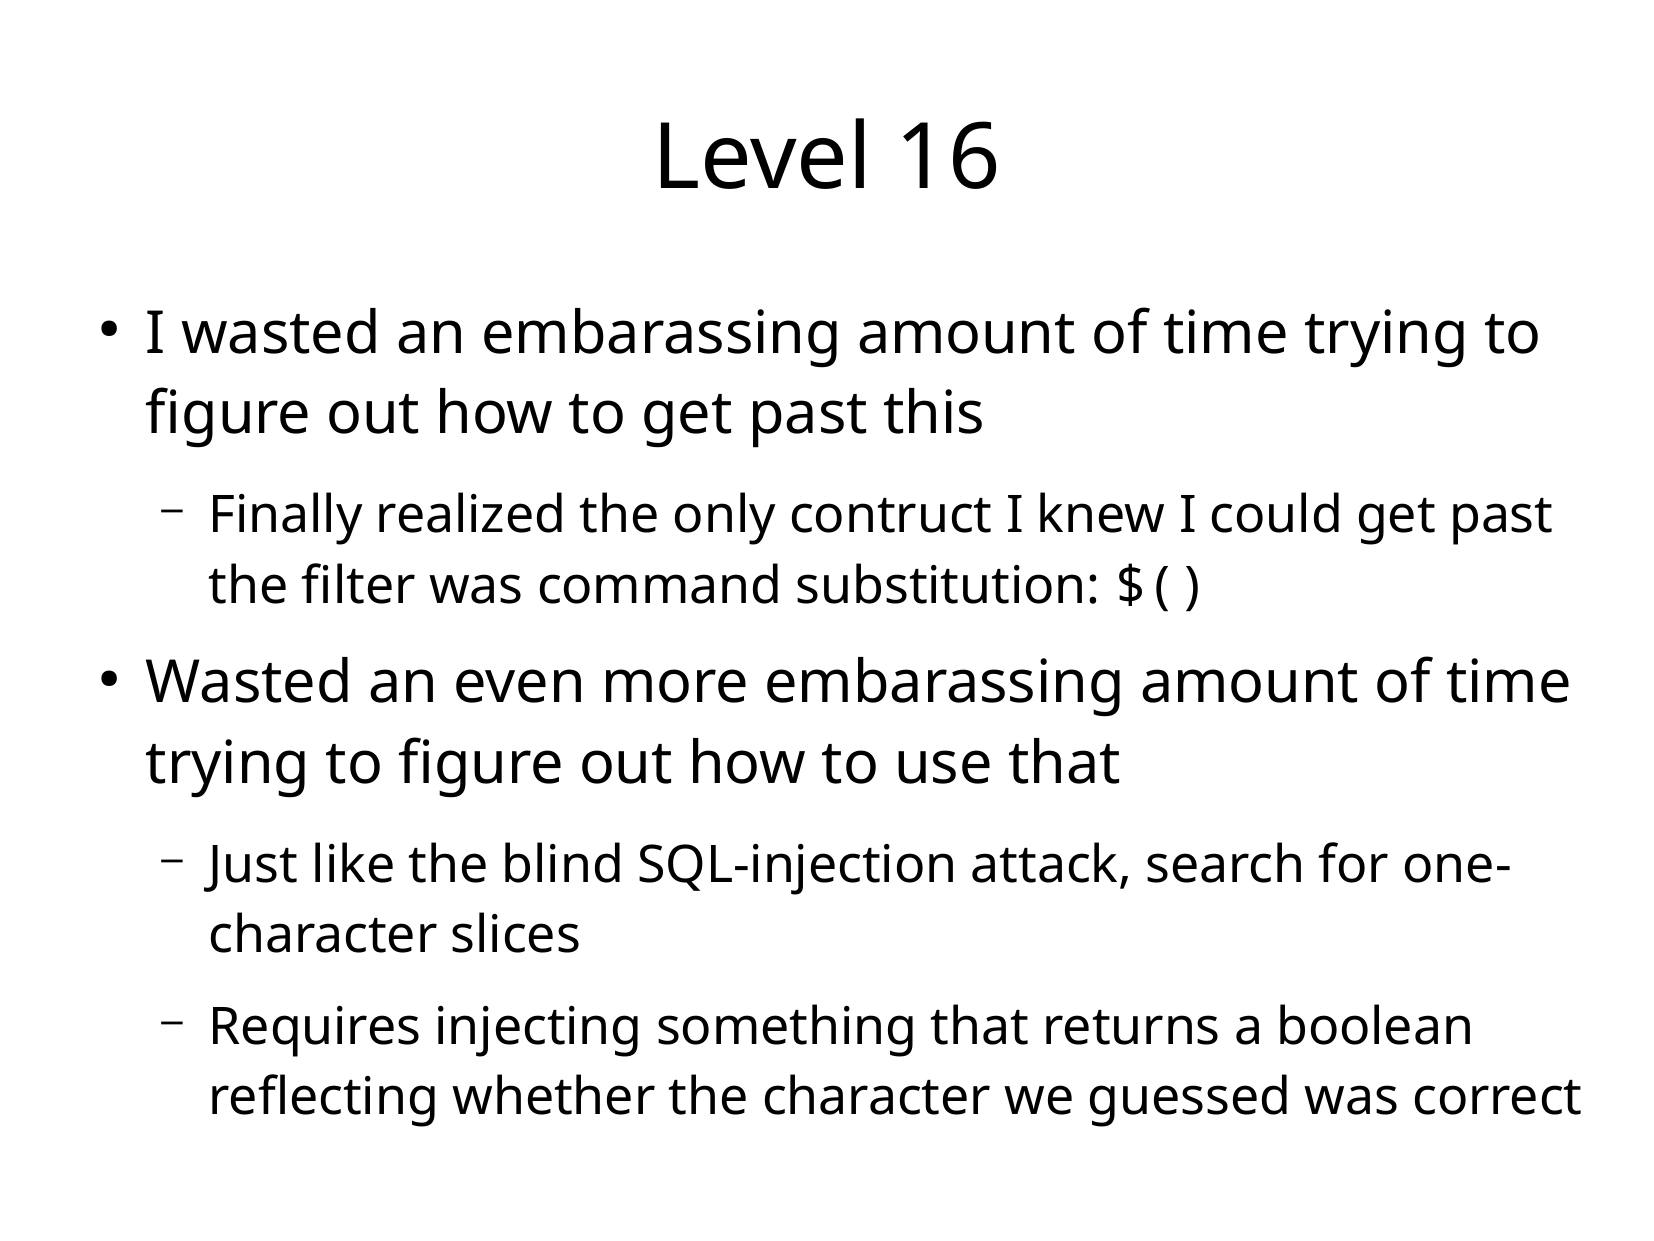

# Level 16
I wasted an embarassing amount of time trying to figure out how to get past this
Finally realized the only contruct I knew I could get past the filter was command substitution: $()
Wasted an even more embarassing amount of time trying to figure out how to use that
Just like the blind SQL-injection attack, search for one-character slices
Requires injecting something that returns a boolean reflecting whether the character we guessed was correct